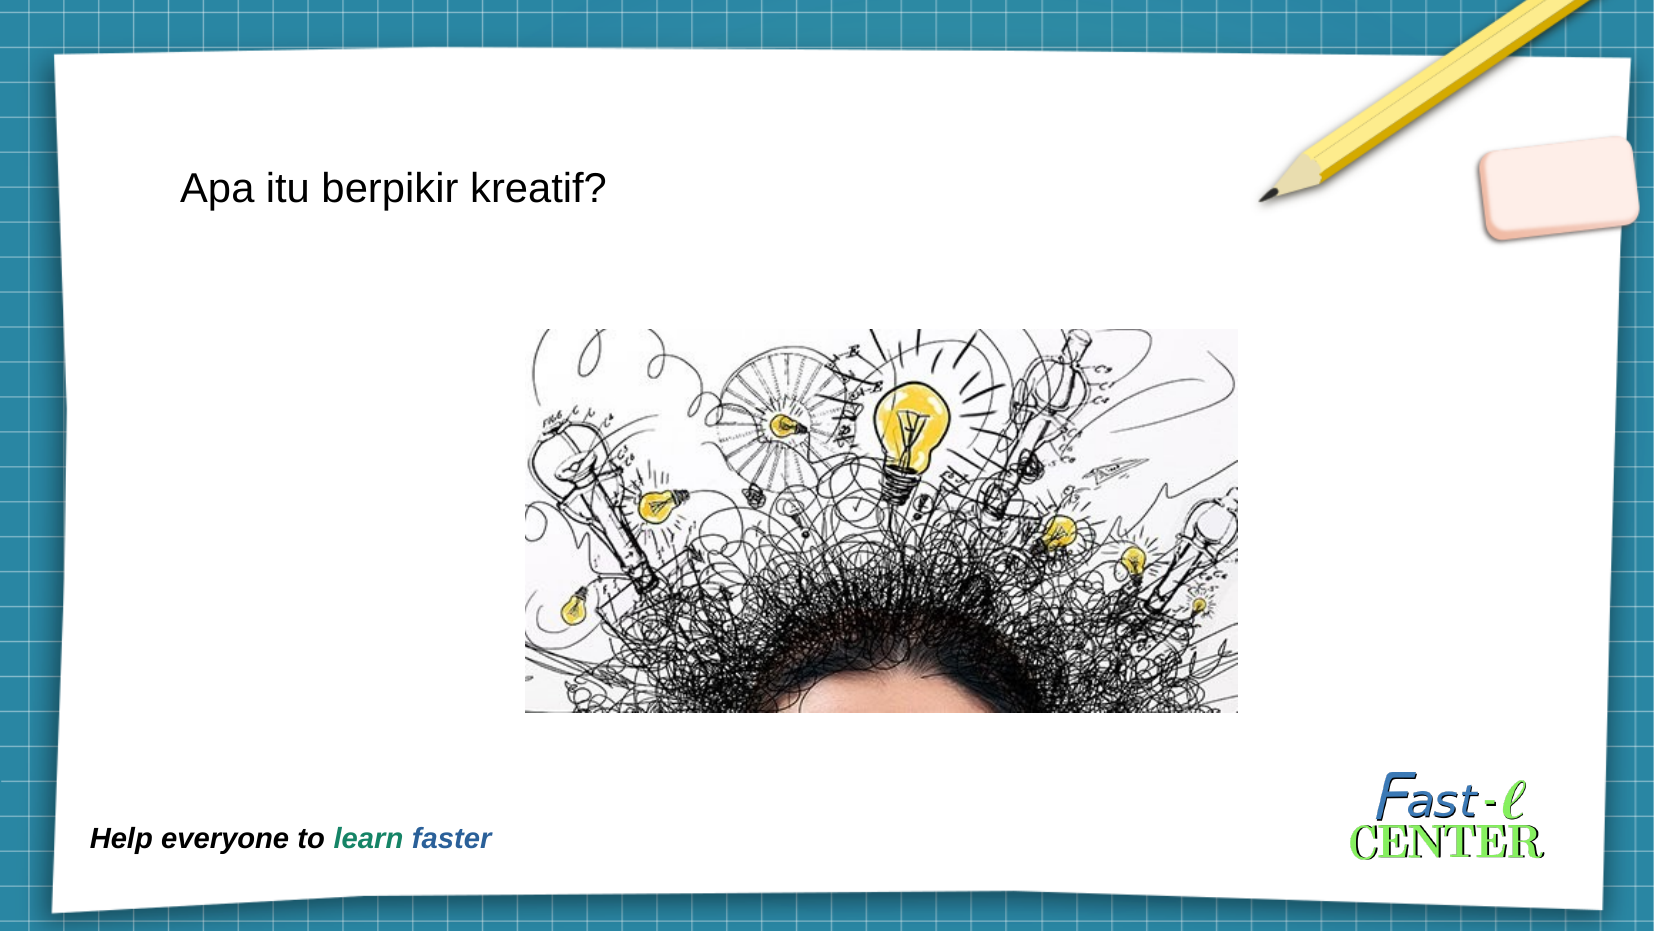

Apa itu berpikir kreatif?
Help everyone to learn faster